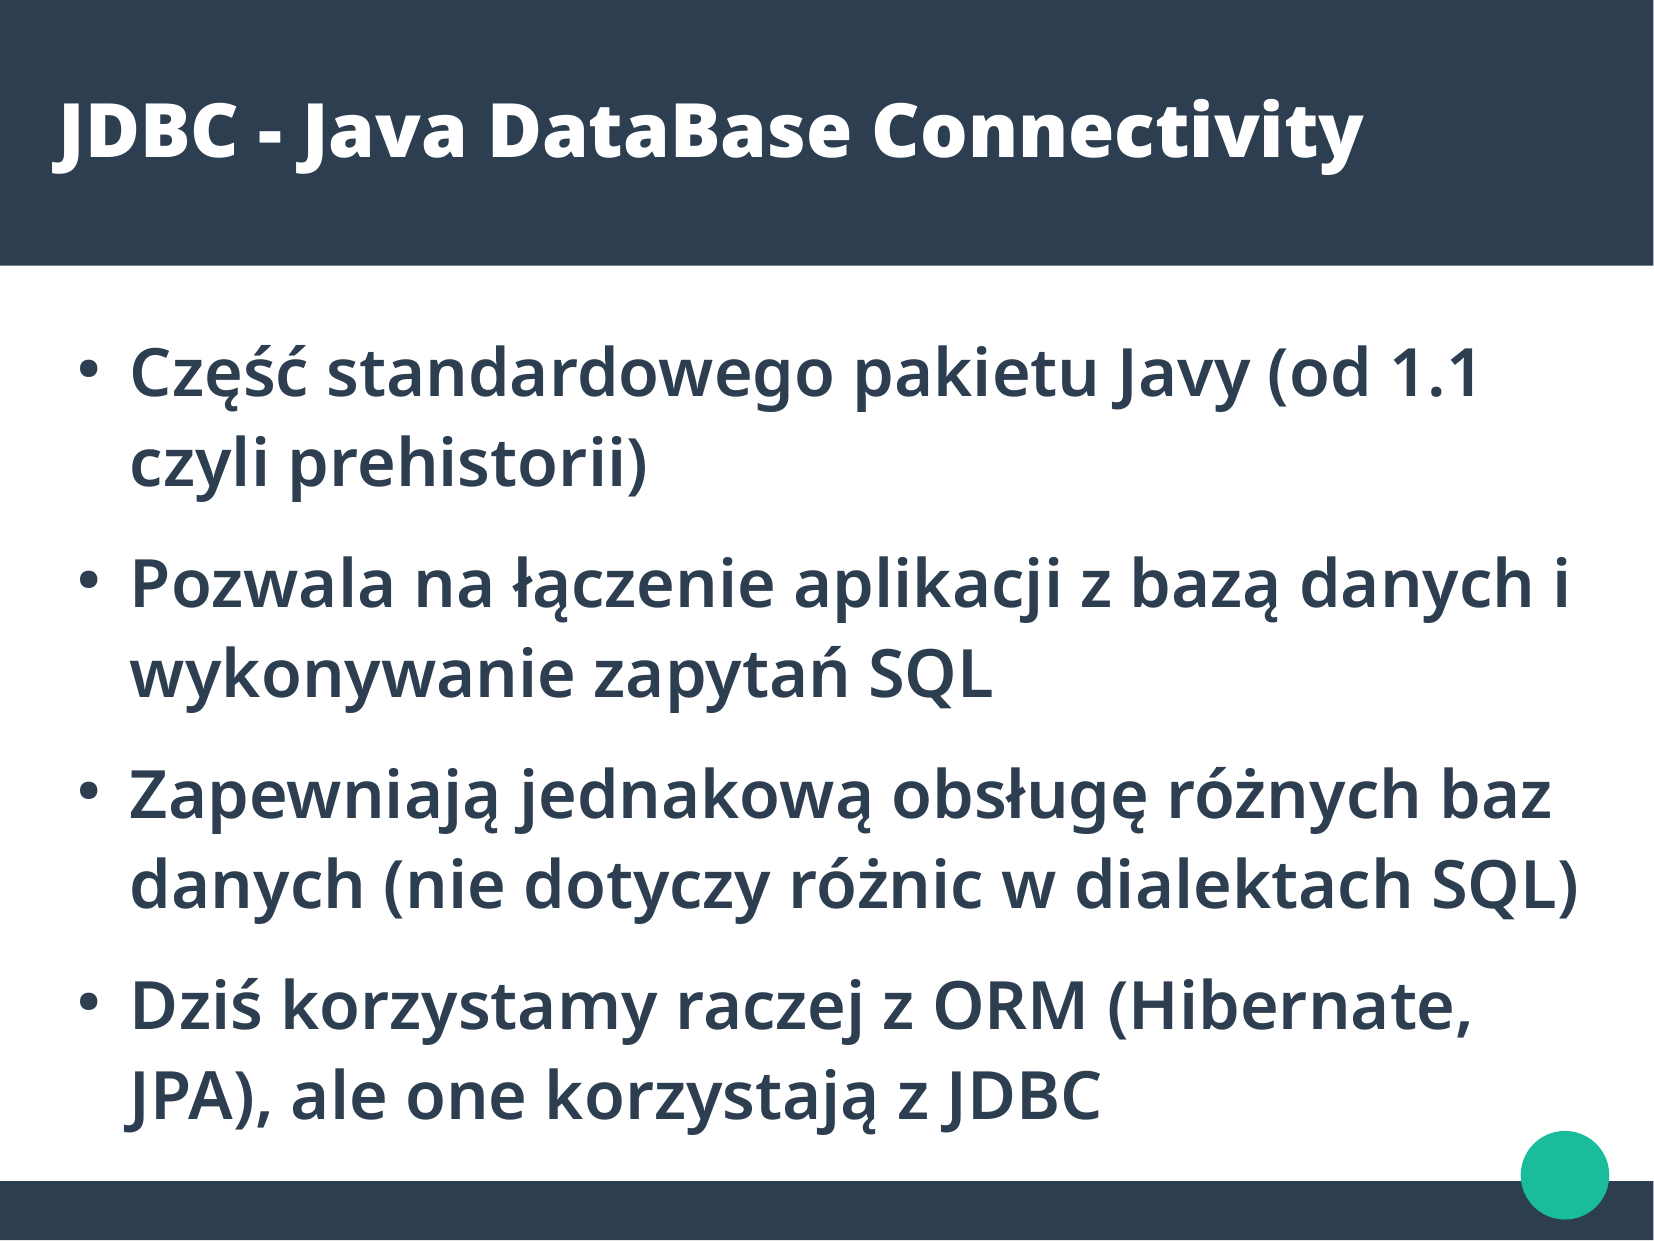

# JDBC - Java DataBase Connectivity
Część standardowego pakietu Javy (od 1.1 czyli prehistorii)
Pozwala na łączenie aplikacji z bazą danych i wykonywanie zapytań SQL
Zapewniają jednakową obsługę różnych baz danych (nie dotyczy różnic w dialektach SQL)
Dziś korzystamy raczej z ORM (Hibernate, JPA), ale one korzystają z JDBC